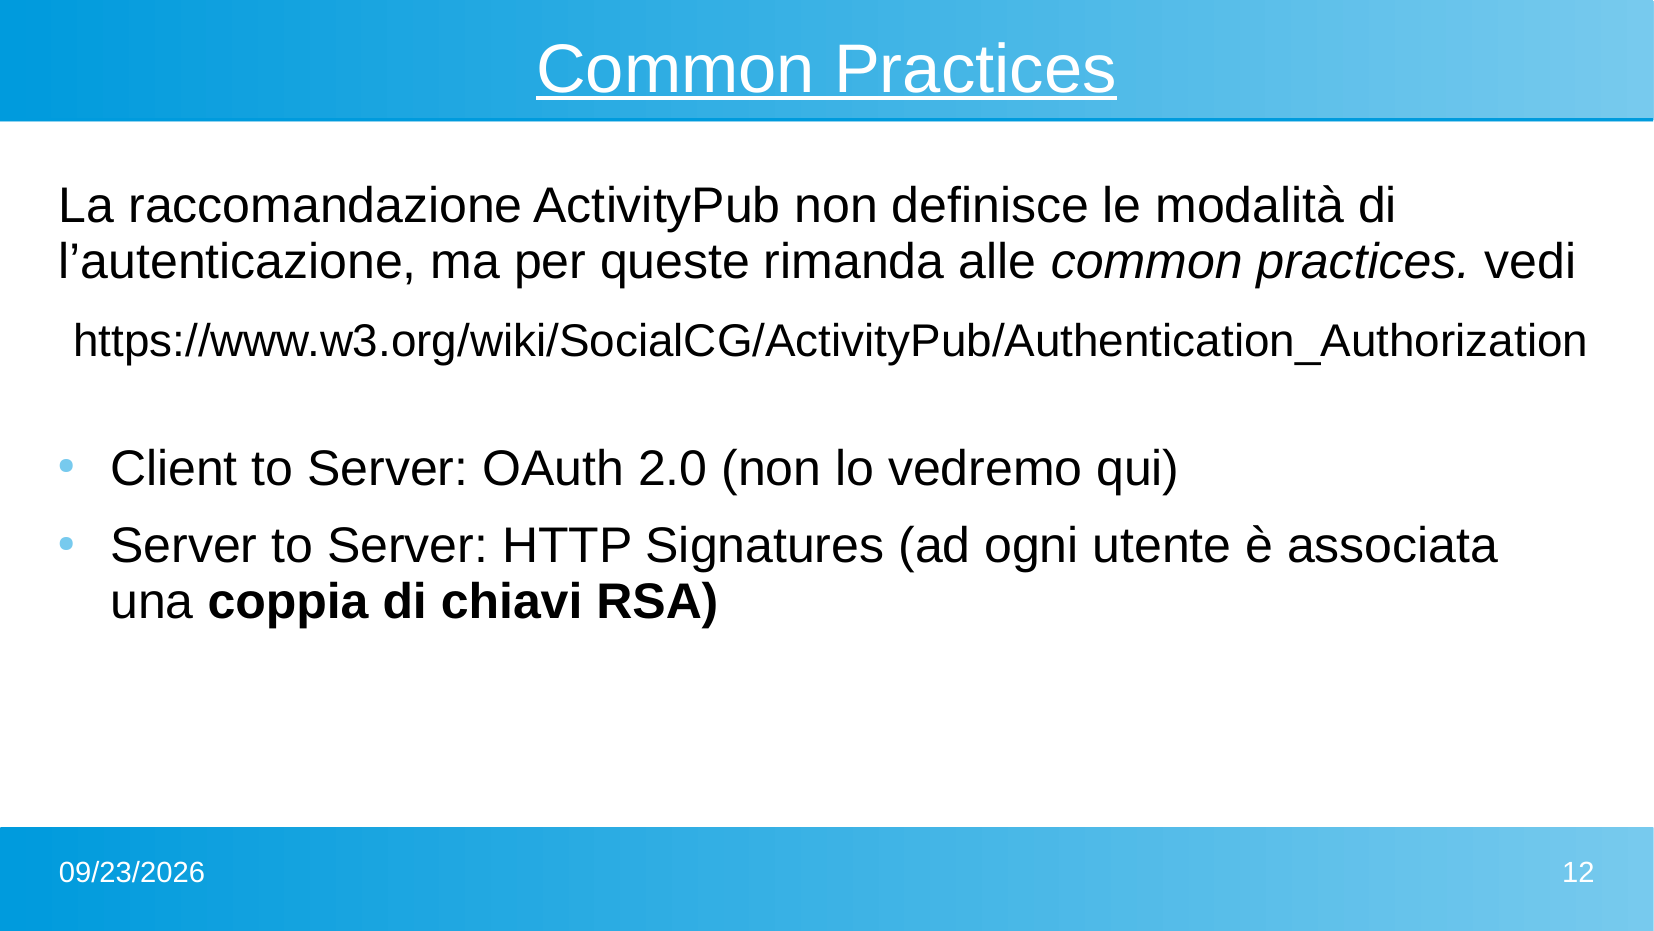

# Common Practices
La raccomandazione ActivityPub non definisce le modalità di l’autenticazione, ma per queste rimanda alle common practices. vedi
 https://www.w3.org/wiki/SocialCG/ActivityPub/Authentication_Authorization
Client to Server: OAuth 2.0 (non lo vedremo qui)
Server to Server: HTTP Signatures (ad ogni utente è associata una coppia di chiavi RSA)
12